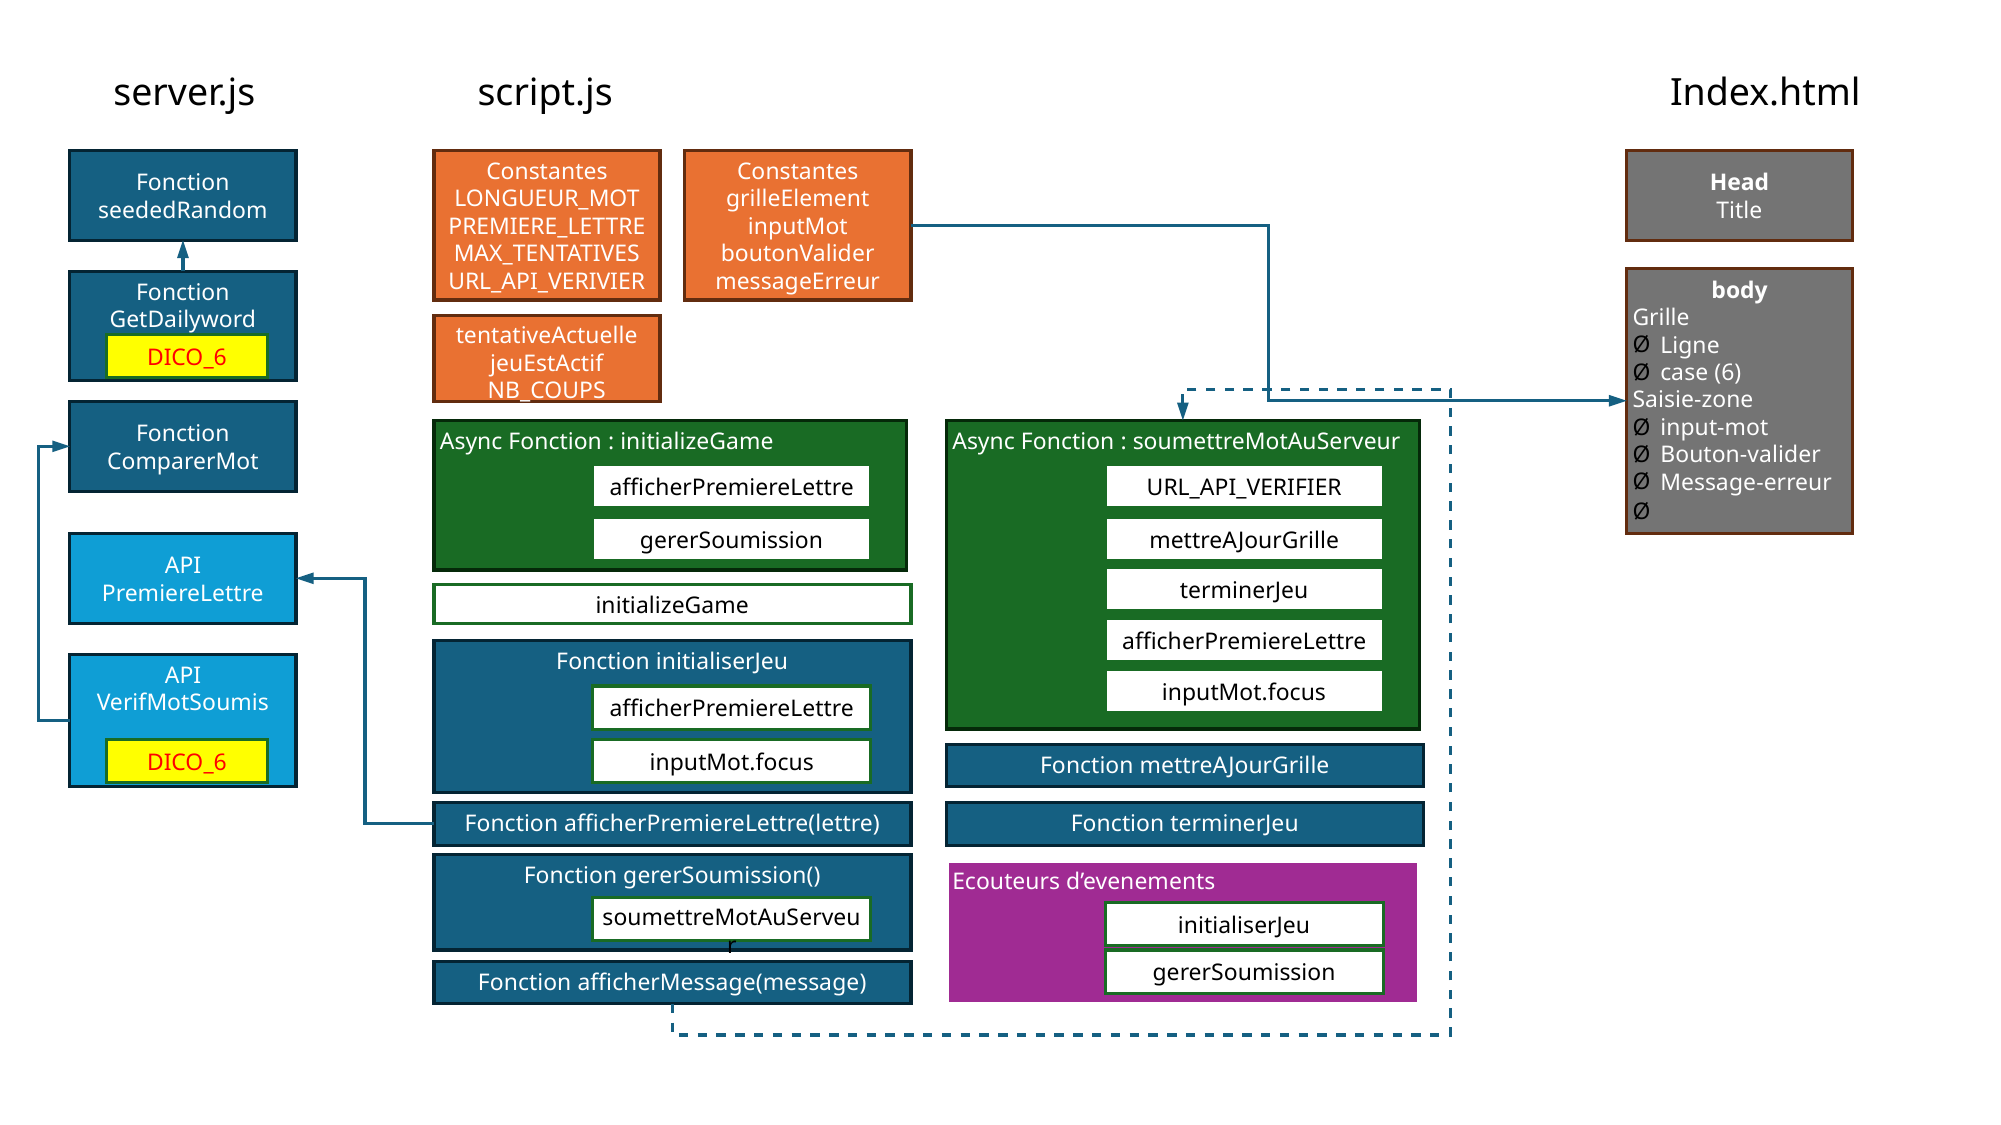

server.js
script.js
Index.html
Fonction
seededRandom
Constantes
LONGUEUR_MOT
PREMIERE_LETTRE
MAX_TENTATIVES
URL_API_VERIVIER
Constantes
grilleElement
inputMot
boutonValider
messageErreur
Head
Title
body
Grille
Ligne
case (6)
Saisie-zone
input-mot
Bouton-valider
Message-erreur
Fonction
GetDailyword
tentativeActuelle
jeuEstActif
NB_COUPS
DICO_6
Fonction
ComparerMot
Async Fonction : initializeGame
Async Fonction : soumettreMotAuServeur
afficherPremiereLettre
URL_API_VERIFIER
gererSoumission
mettreAJourGrille
API
PremiereLettre
terminerJeu
initializeGame
afficherPremiereLettre
Fonction initialiserJeu
API
VerifMotSoumis
inputMot.focus
afficherPremiereLettre
DICO_6
inputMot.focus
Fonction mettreAJourGrille
Fonction afficherPremiereLettre(lettre)
Fonction terminerJeu
Fonction gererSoumission()
Ecouteurs d’evenements
soumettreMotAuServeur
initialiserJeu
gererSoumission
Fonction afficherMessage(message)